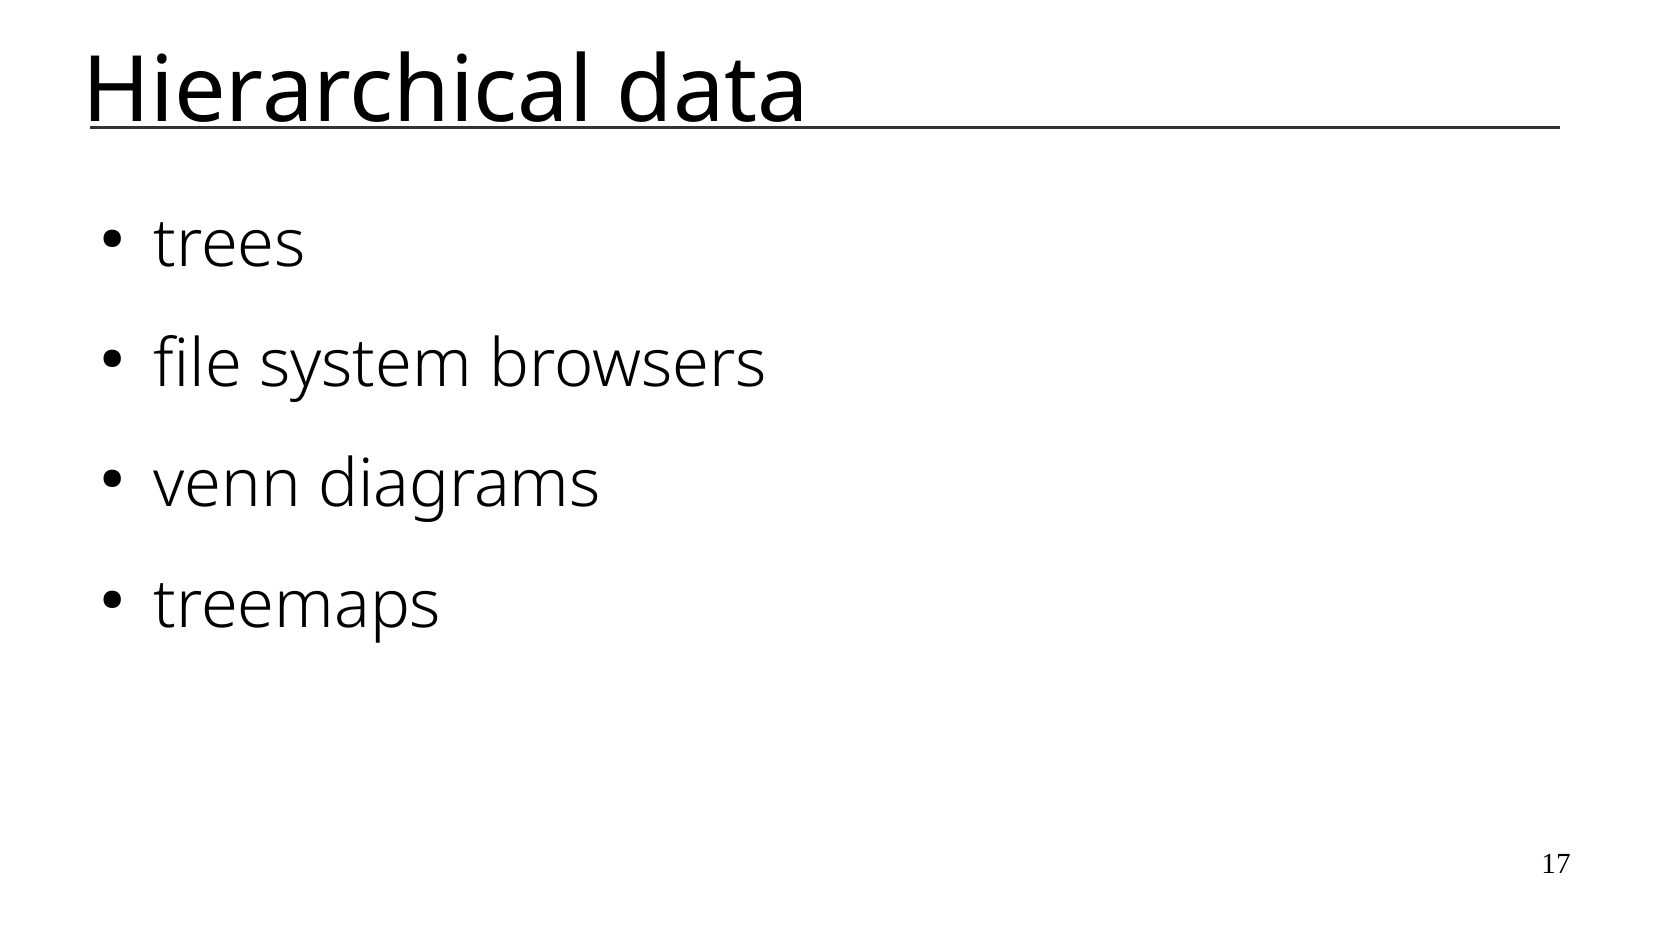

# Hierarchical data
trees
file system browsers
venn diagrams
treemaps
17